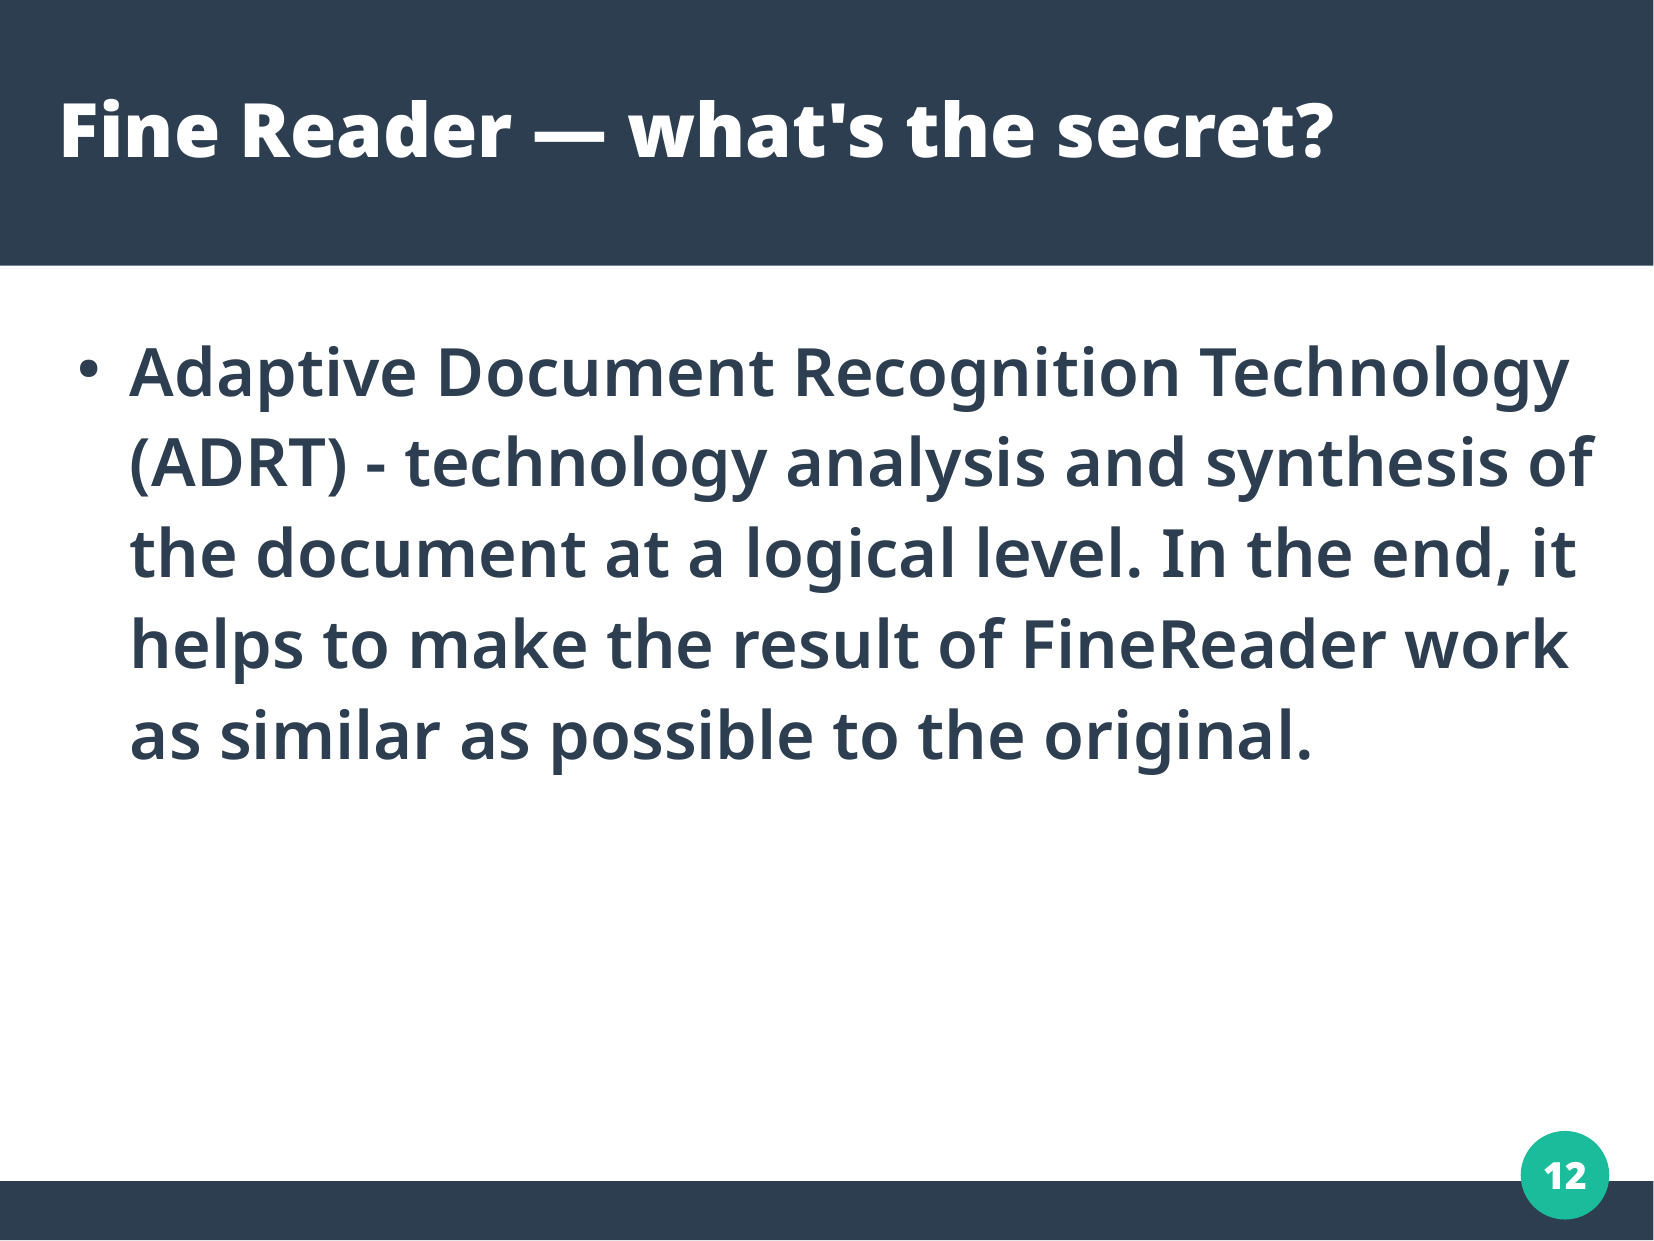

# Fine Reader — what's the secret?
Adaptive Document Recognition Technology (ADRT) - technology analysis and synthesis of the document at a logical level. In the end, it helps to make the result of FineReader work as similar as possible to the original.
12